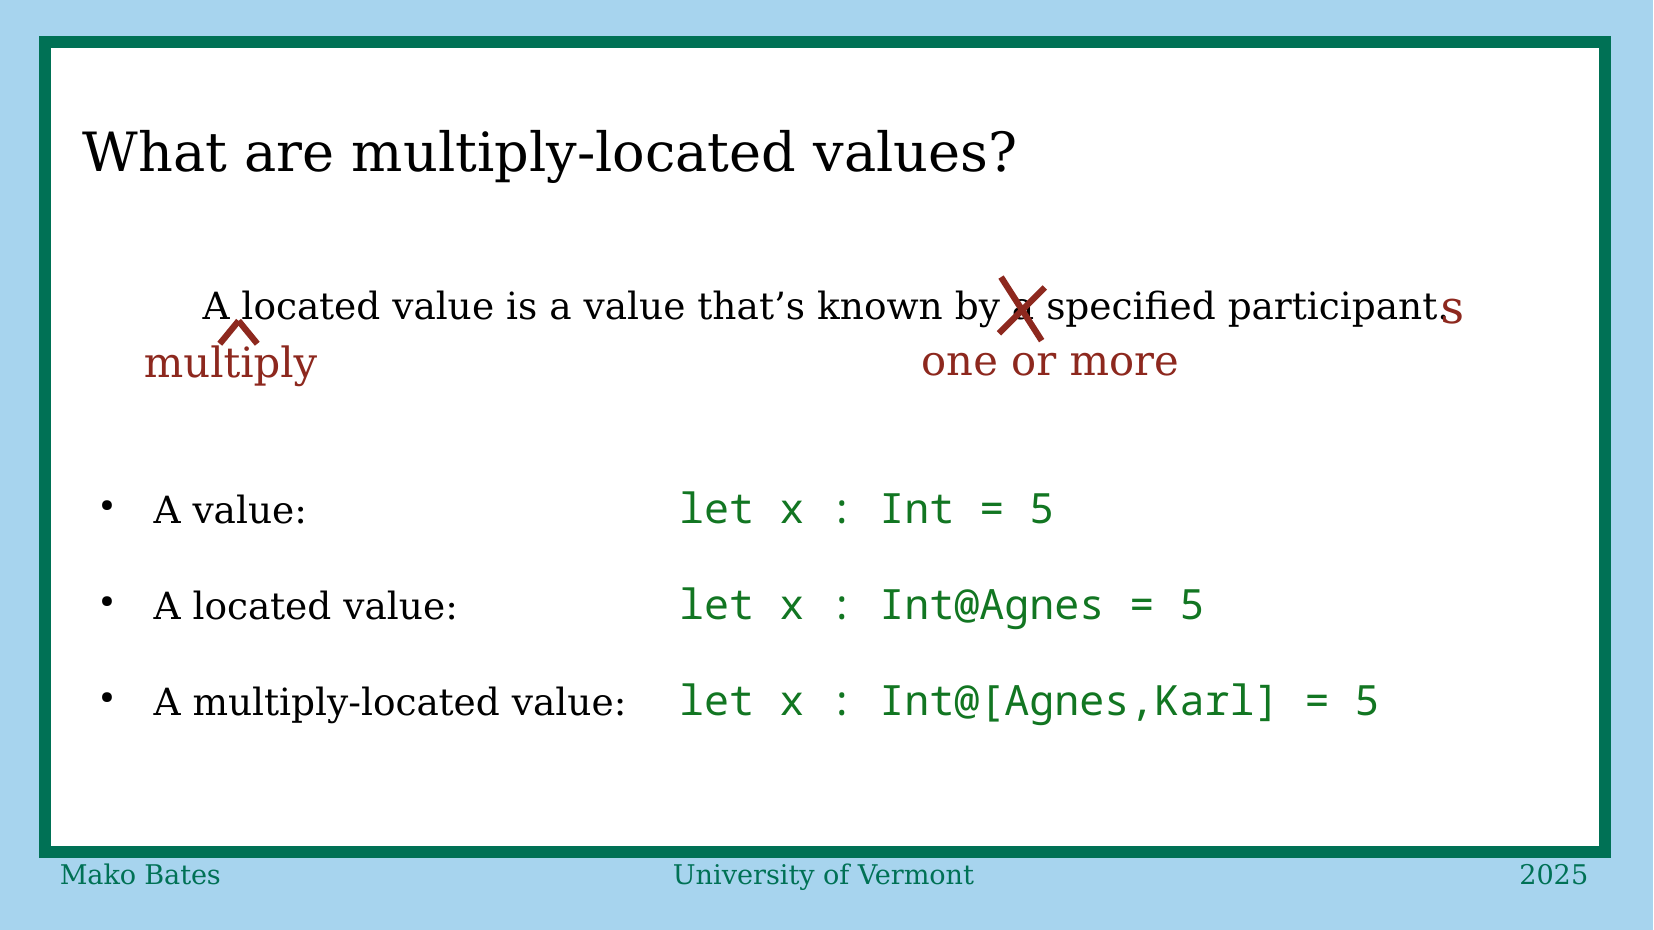

# What are multiply-located values?
A located value is a value that’s known by a specified participant.
A value:	let x : Int = 5
A located value:	let x : Int@Agnes = 5
A multiply-located value:	let x : Int@[Agnes,Karl] = 5
s
one or more
multiply